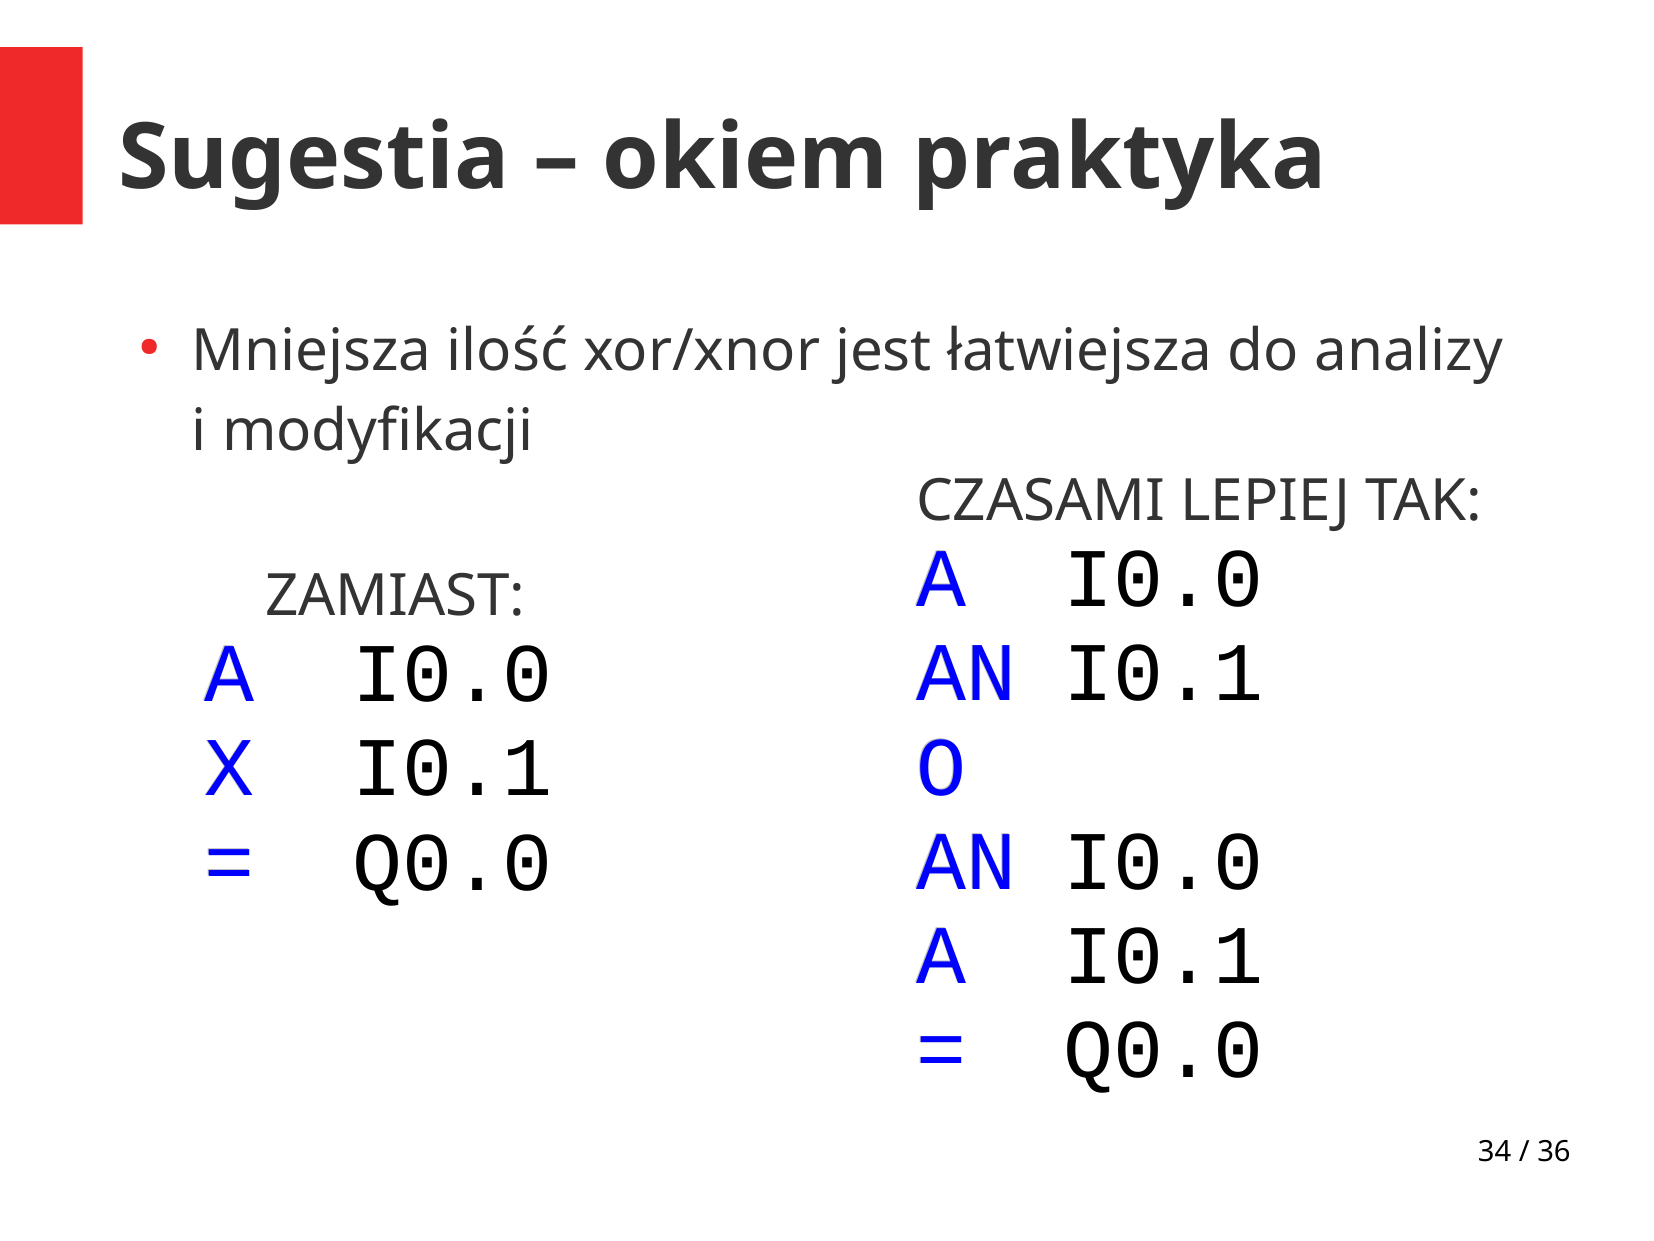

# Sugestia – okiem praktyka
Mniejsza ilość xor/xnor jest łatwiejsza do analizy
i modyfikacji
CZASAMI LEPIEJ TAK:
A		I0.0
AN	I0.1
O
AN	I0.0
A		I0.1
=		Q0.0
 ZAMIAST:
A		I0.0
X		I0.1
=		Q0.0
34